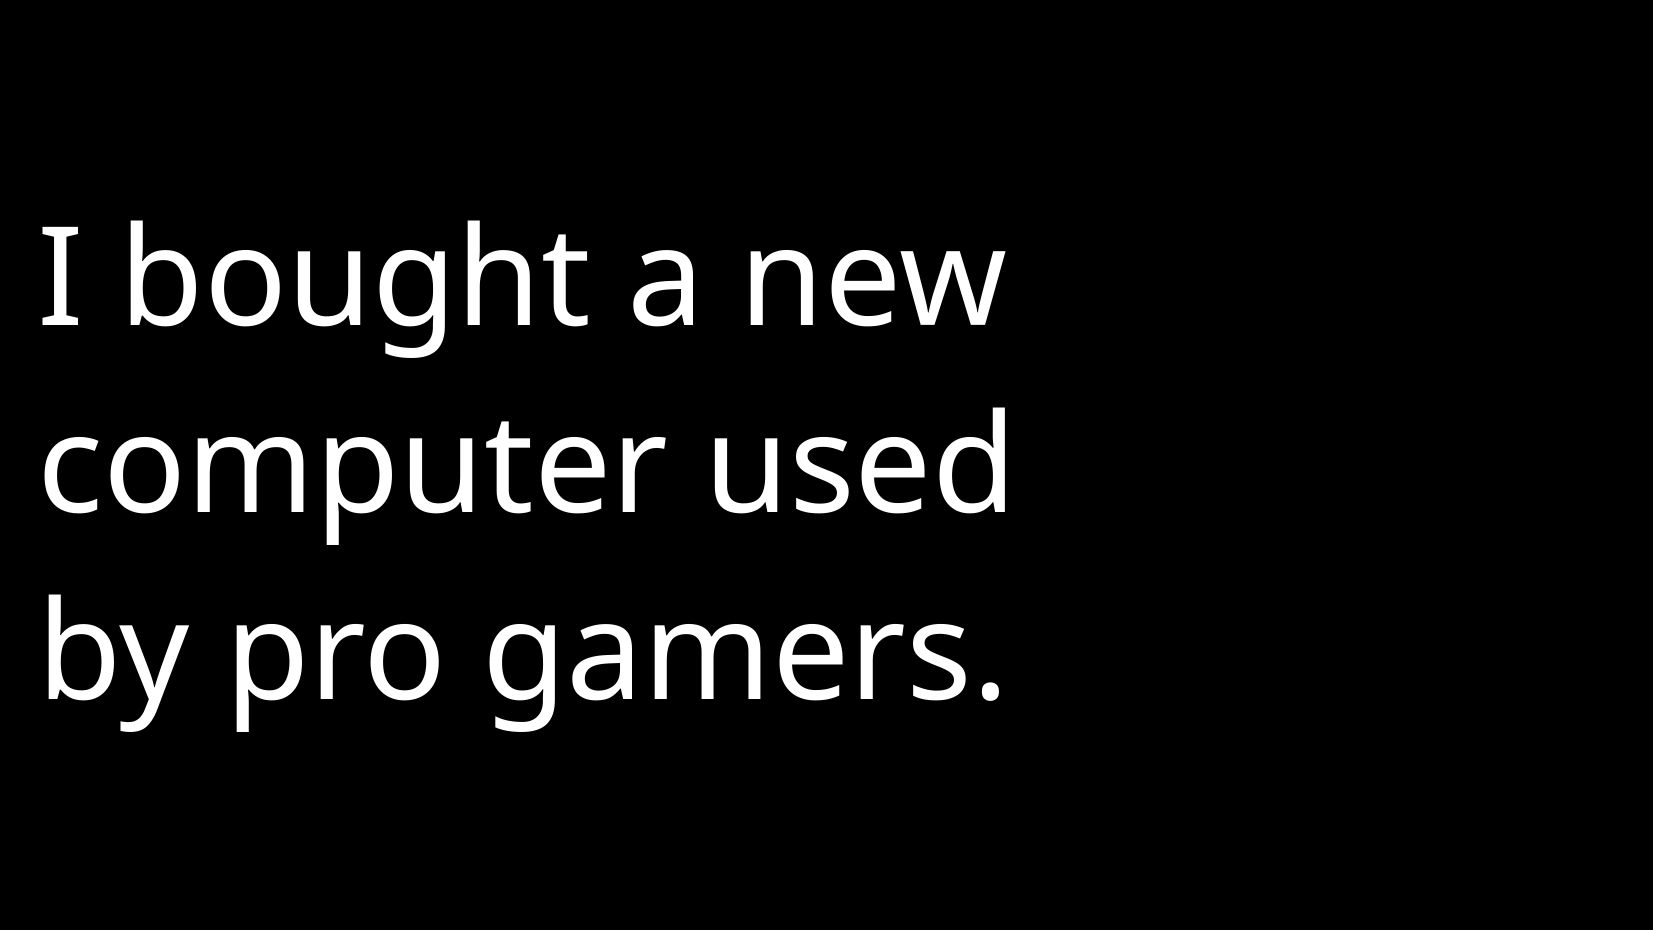

# I bought a new computer used by pro gamers.